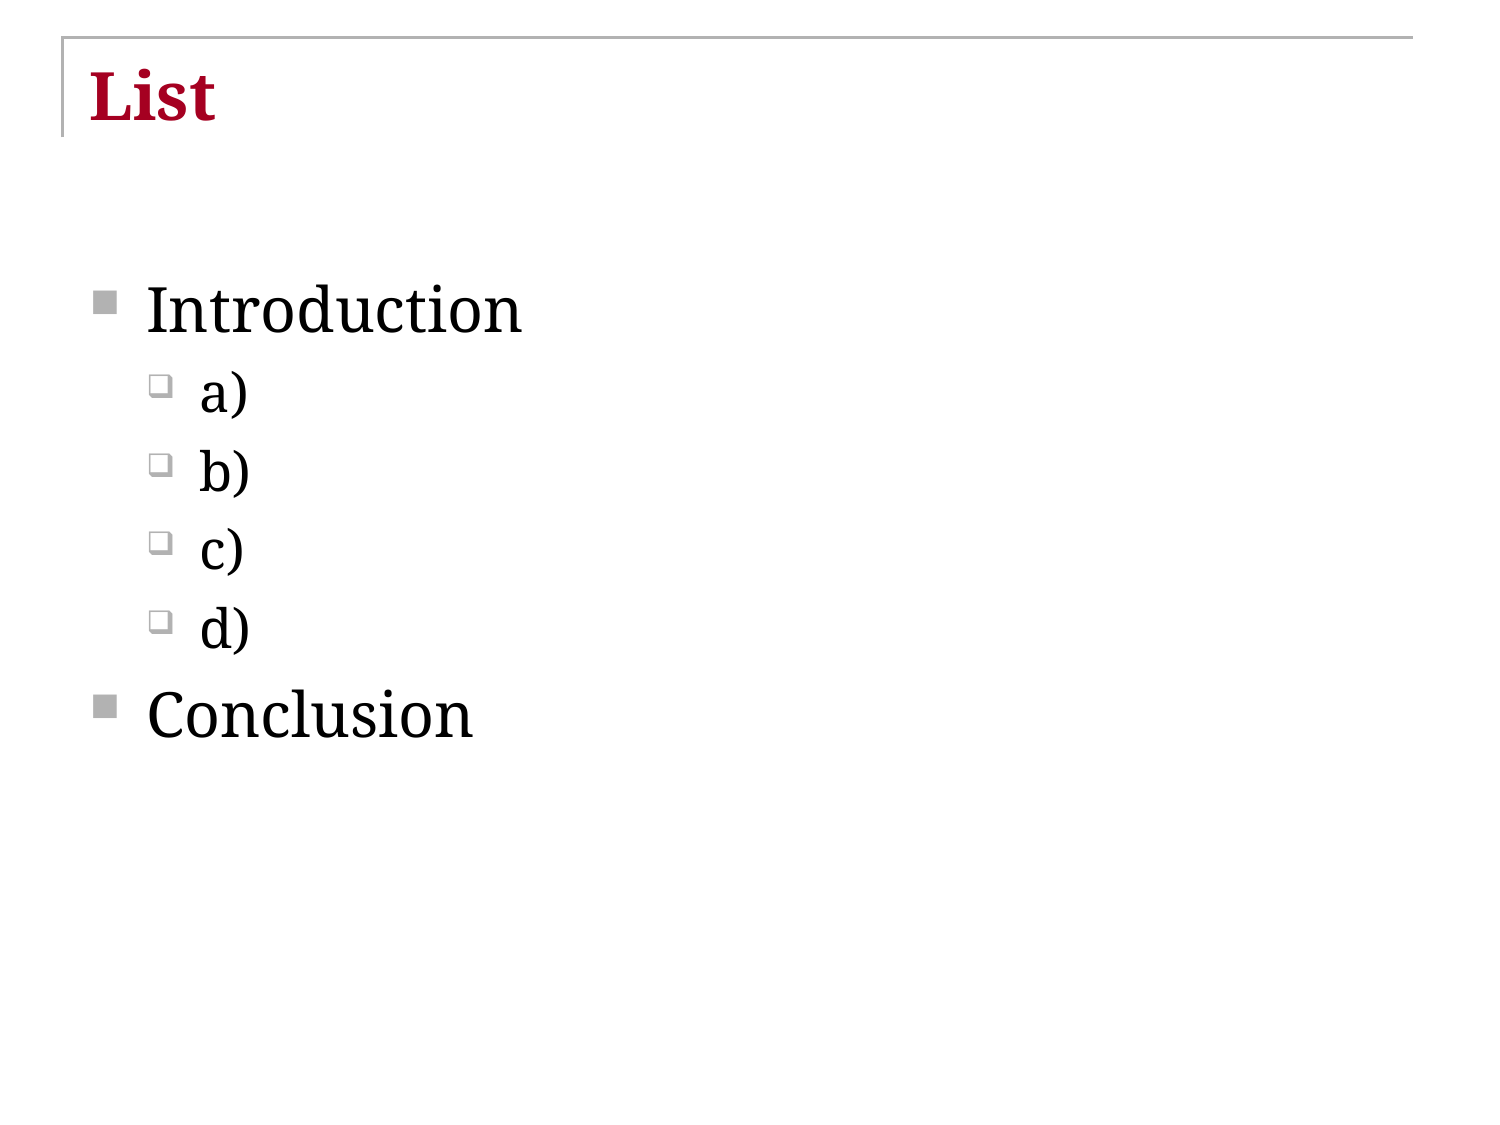

# List
Introduction
a)
b)
c)
d)
Conclusion